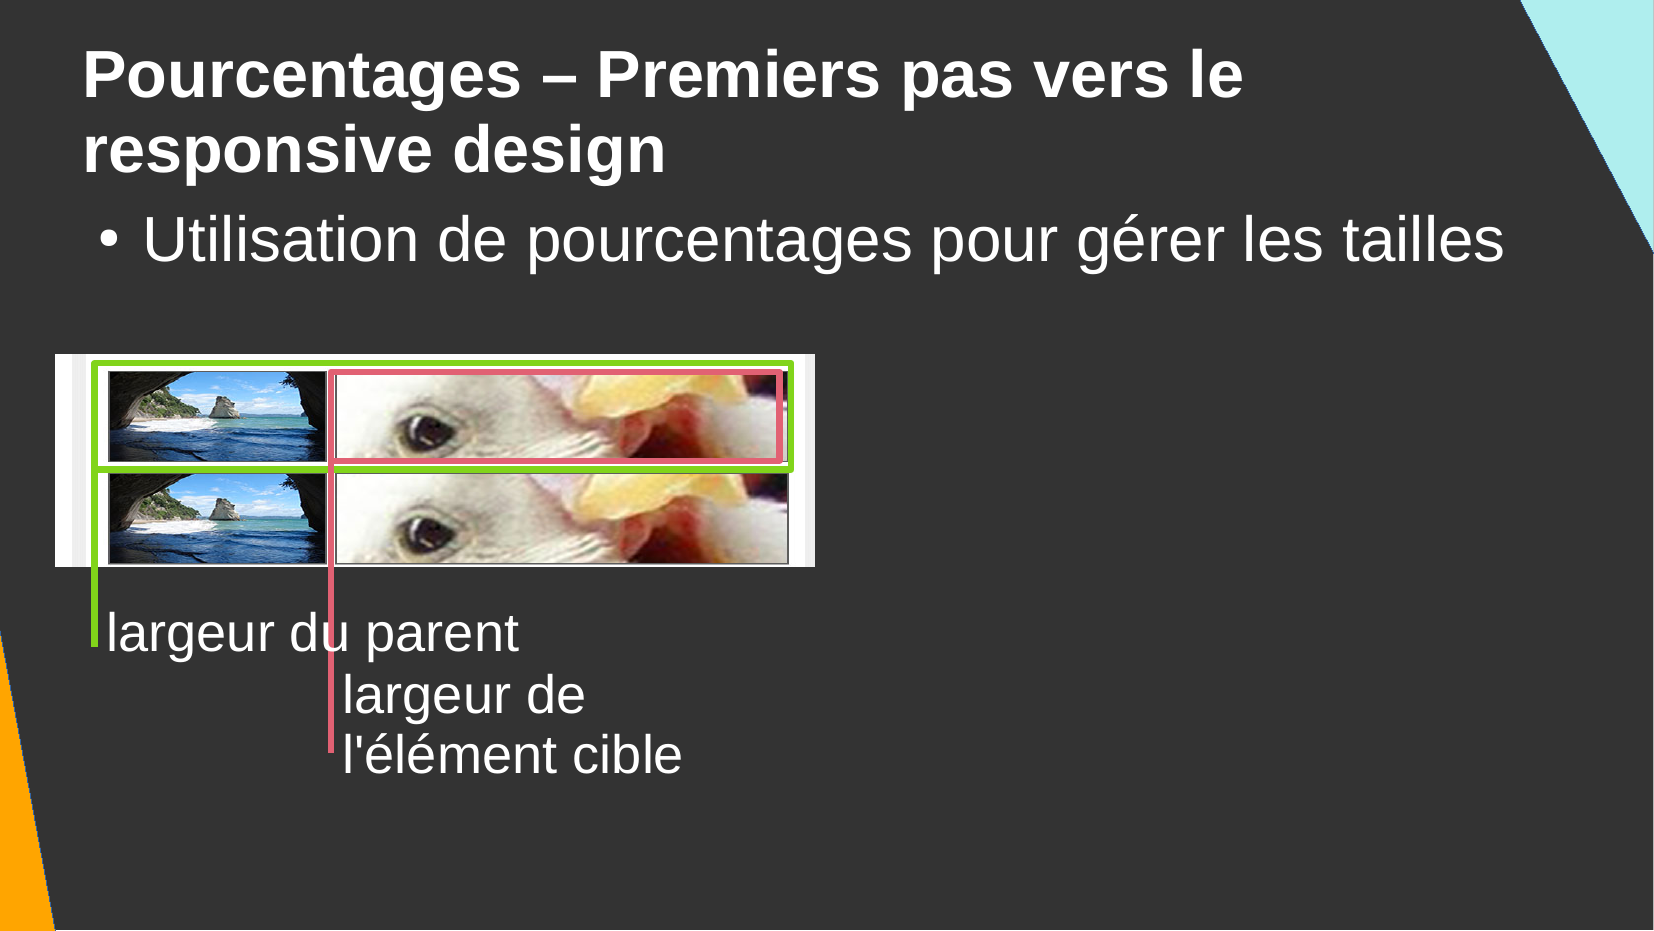

# Pourcentages – Premiers pas vers le responsive design
Utilisation de pourcentages pour gérer les tailles
largeur du parent
largeur de l'élément cible